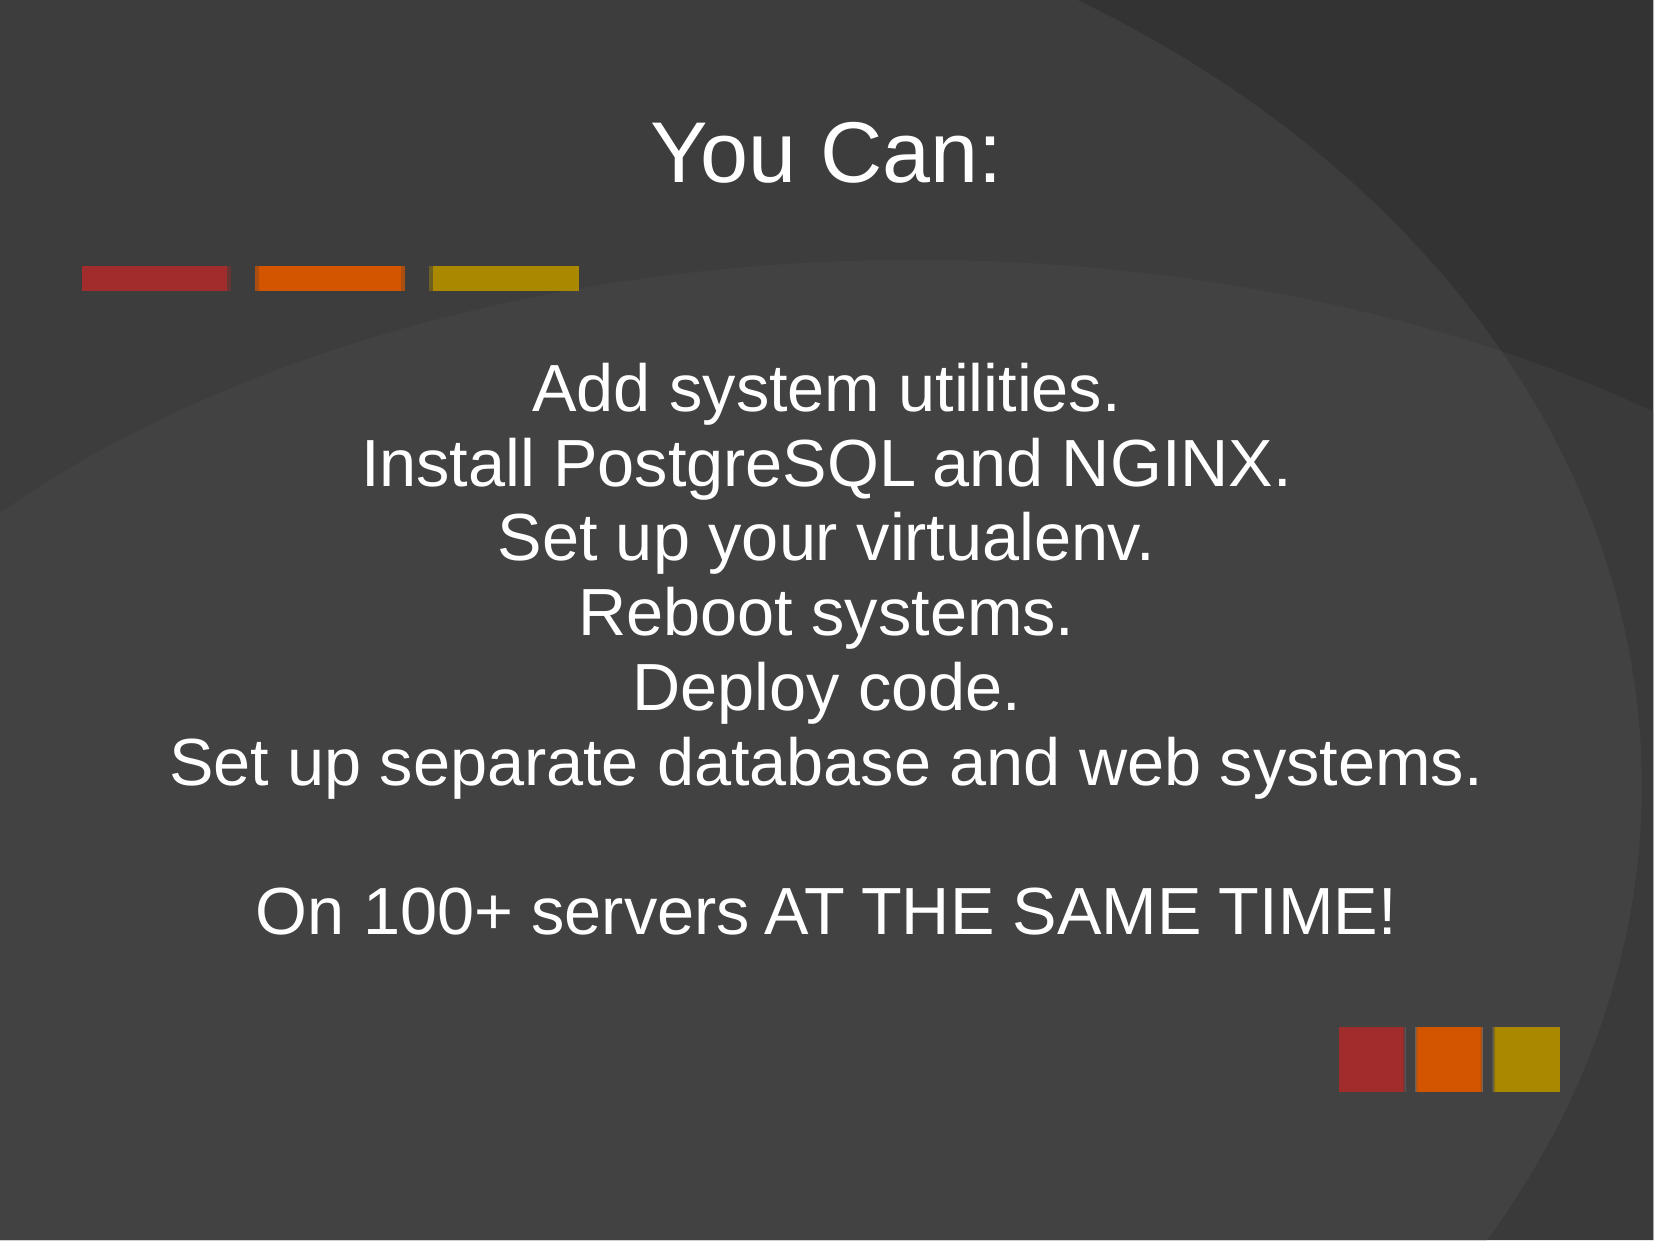

# You Can:
Add system utilities.
Install PostgreSQL and NGINX.
Set up your virtualenv.
Reboot systems.
Deploy code.
Set up separate database and web systems.
On 100+ servers AT THE SAME TIME!